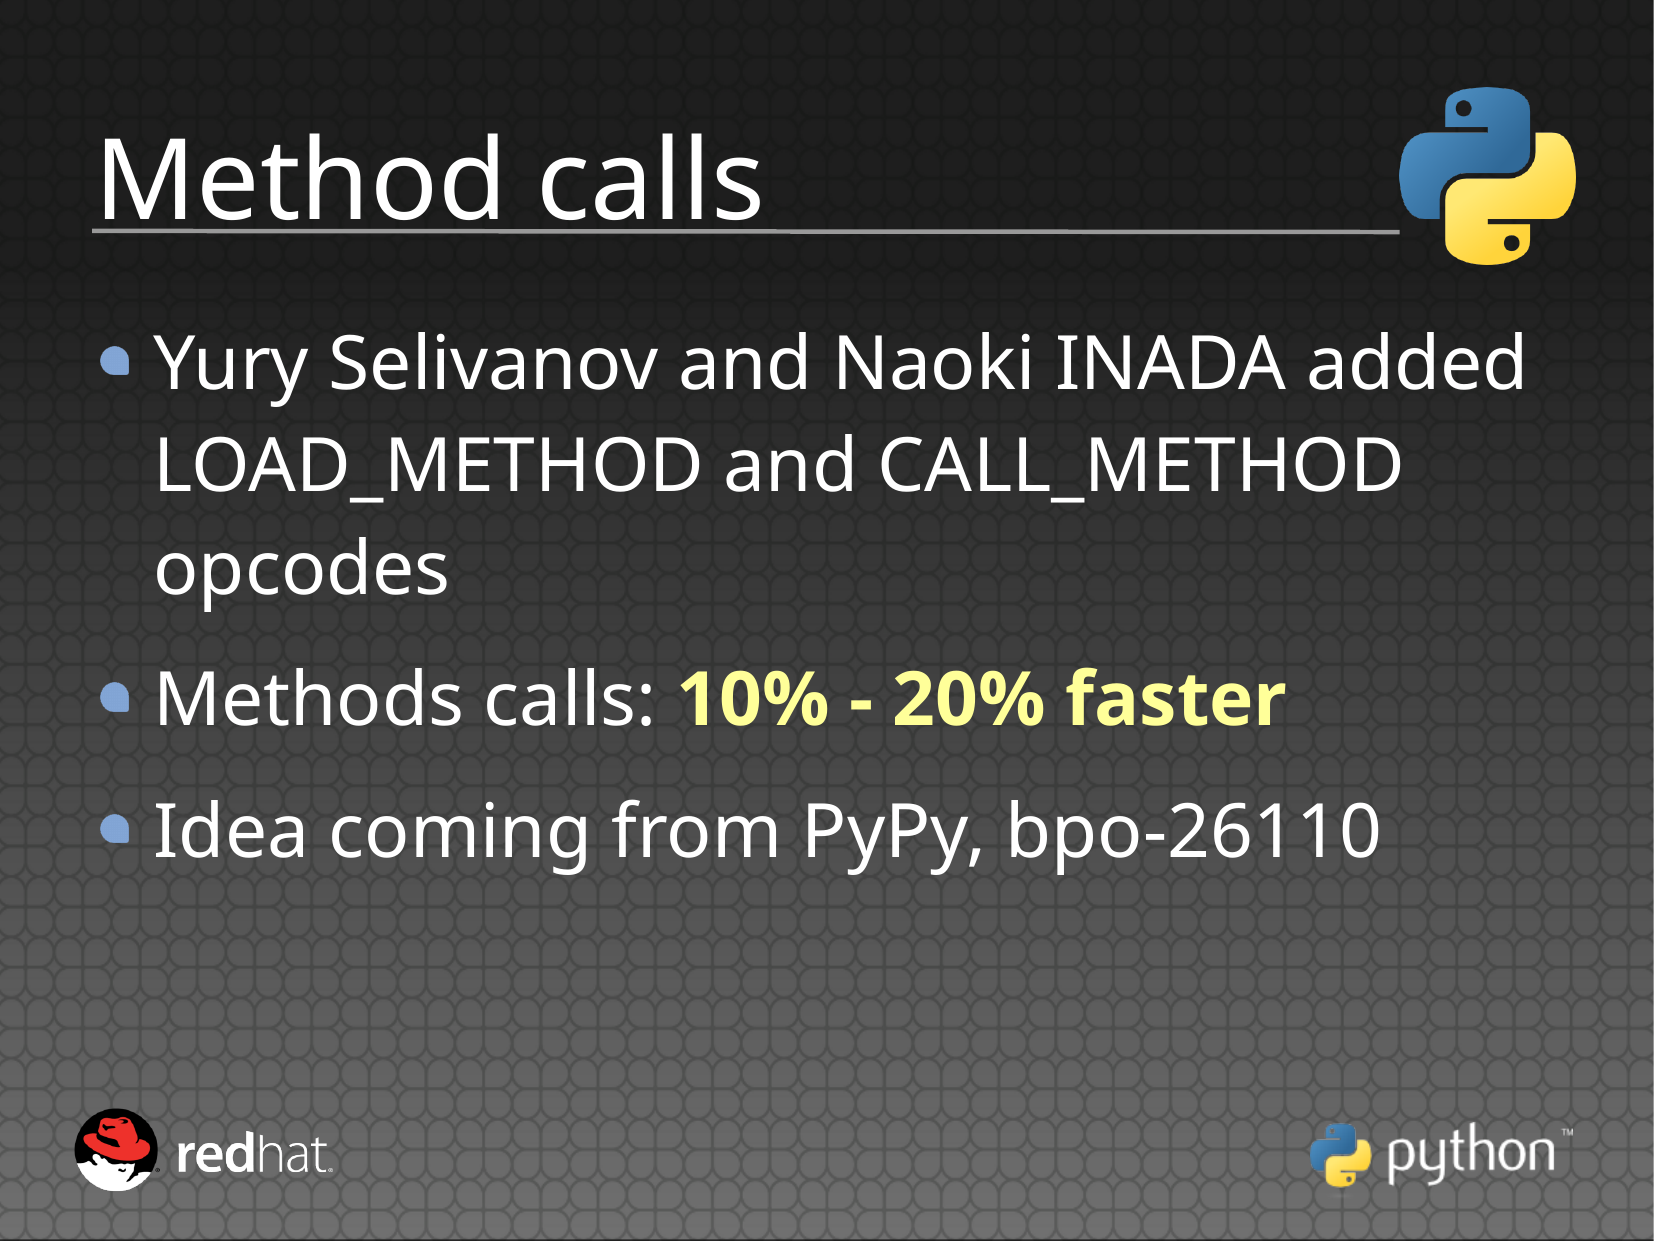

Method calls
# Yury Selivanov and Naoki INADA added LOAD_METHOD and CALL_METHOD opcodes
Methods calls: 10% - 20% faster
Idea coming from PyPy, bpo-26110